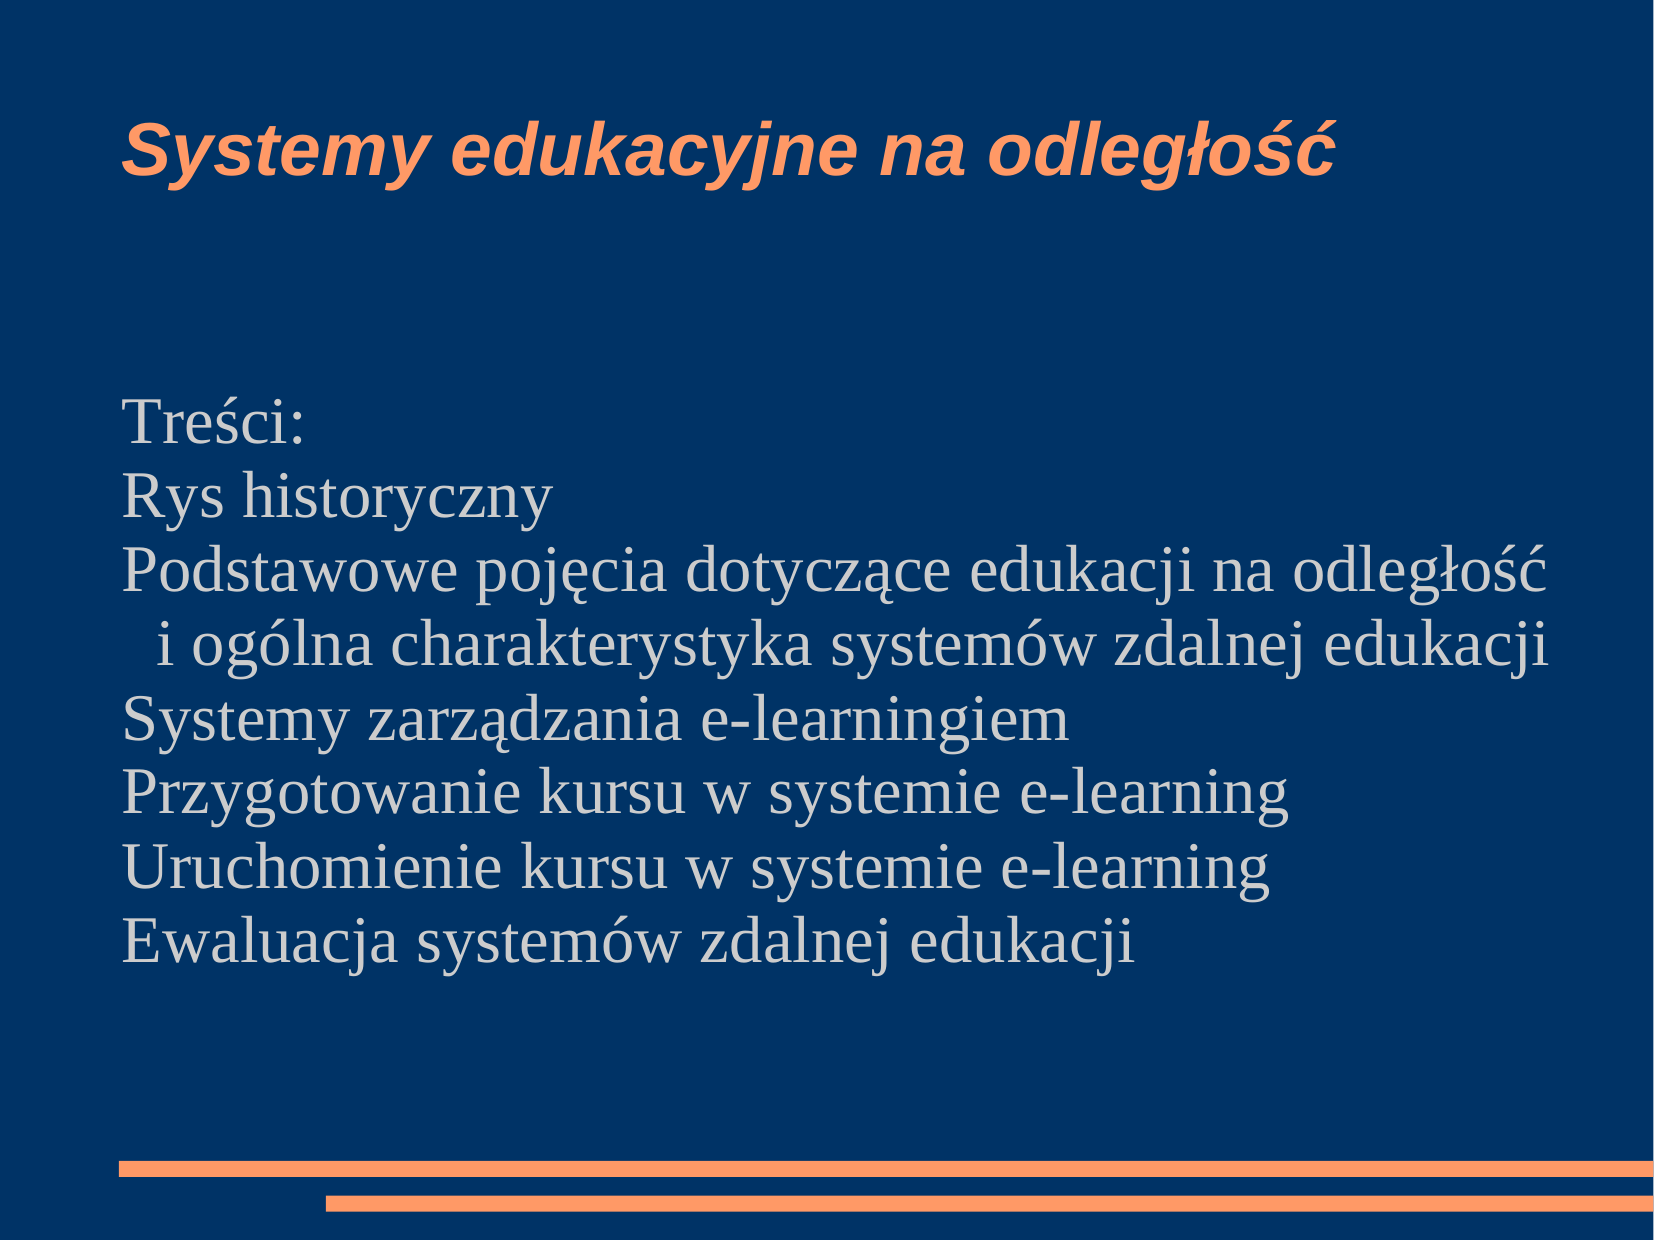

# Systemy edukacyjne na odległość
Treści:
Rys historyczny
Podstawowe pojęcia dotyczące edukacji na odległość i ogólna charakterystyka systemów zdalnej edukacji
Systemy zarządzania e-learningiem
Przygotowanie kursu w systemie e-learning
Uruchomienie kursu w systemie e-learning
Ewaluacja systemów zdalnej edukacji